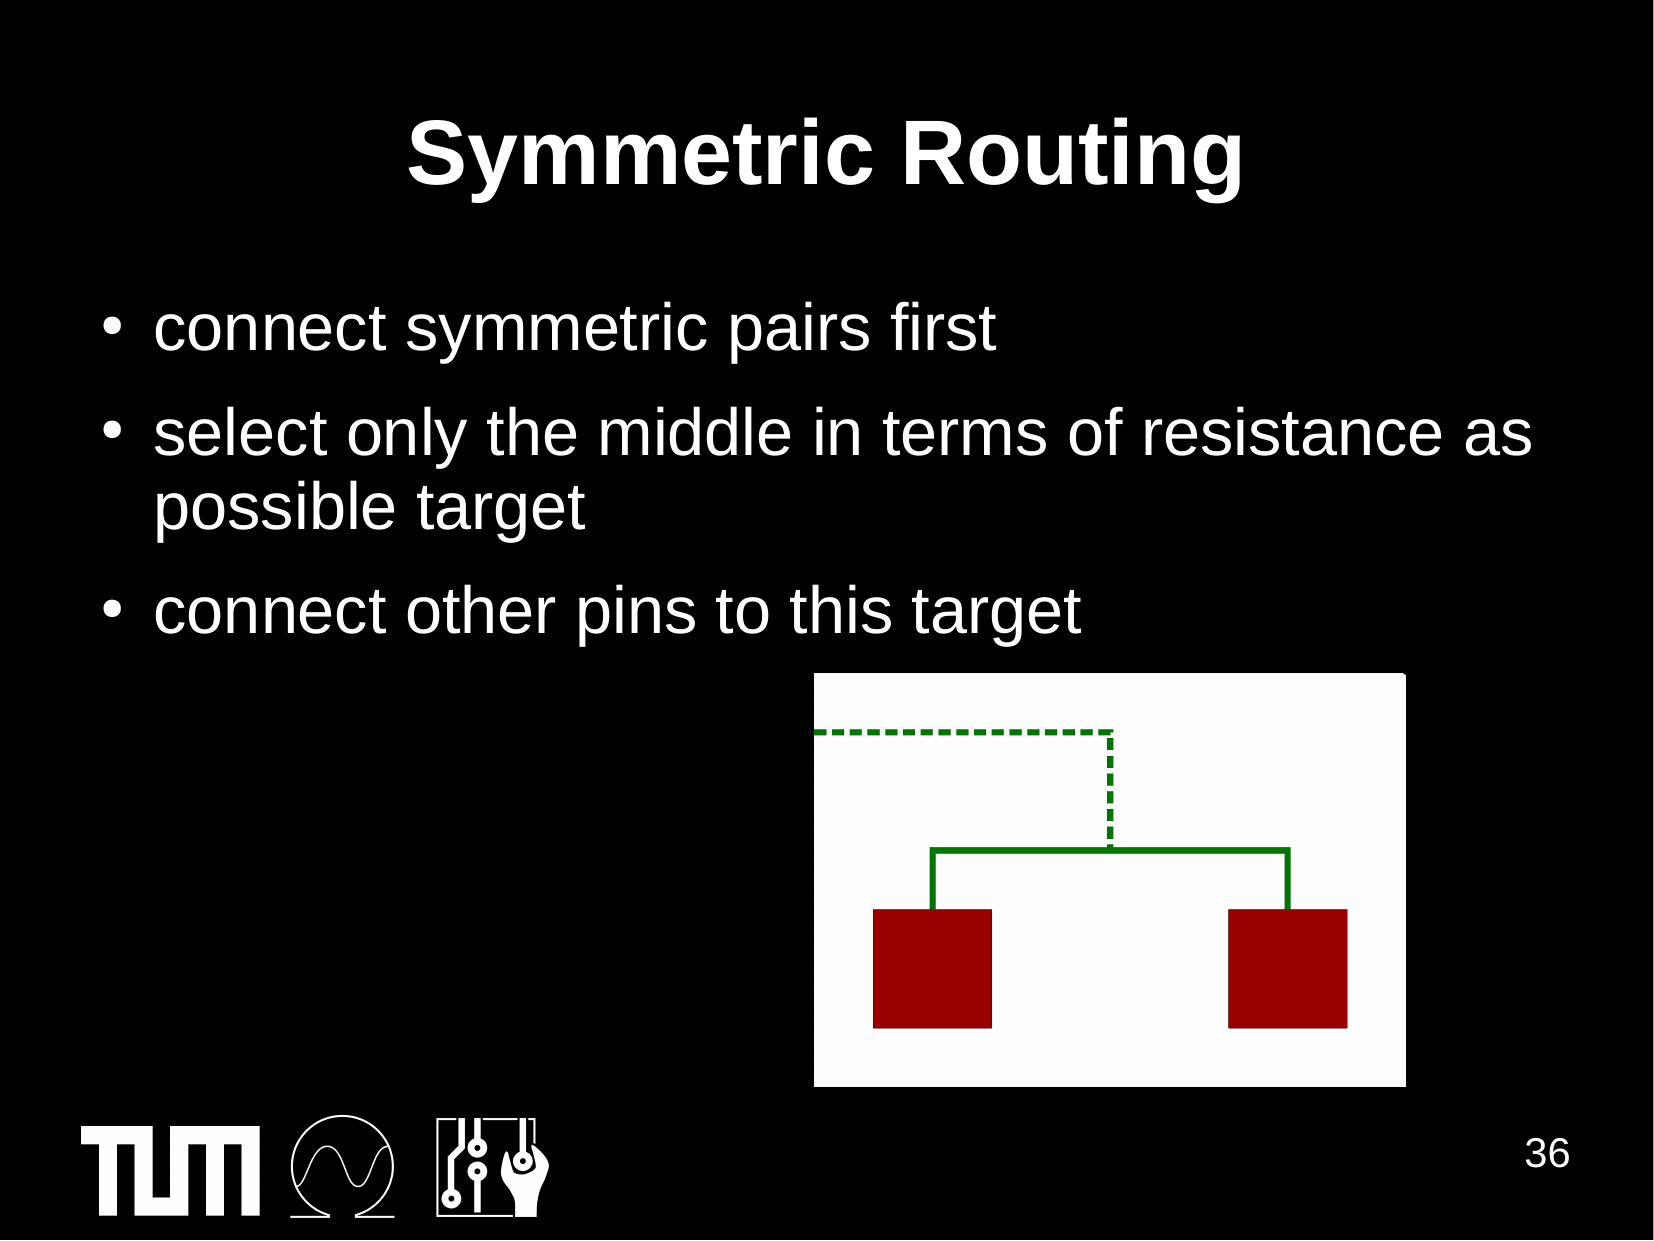

# Symmetric Routing
connect symmetric pairs first
select only the middle in terms of resistance as possible target
connect other pins to this target
36